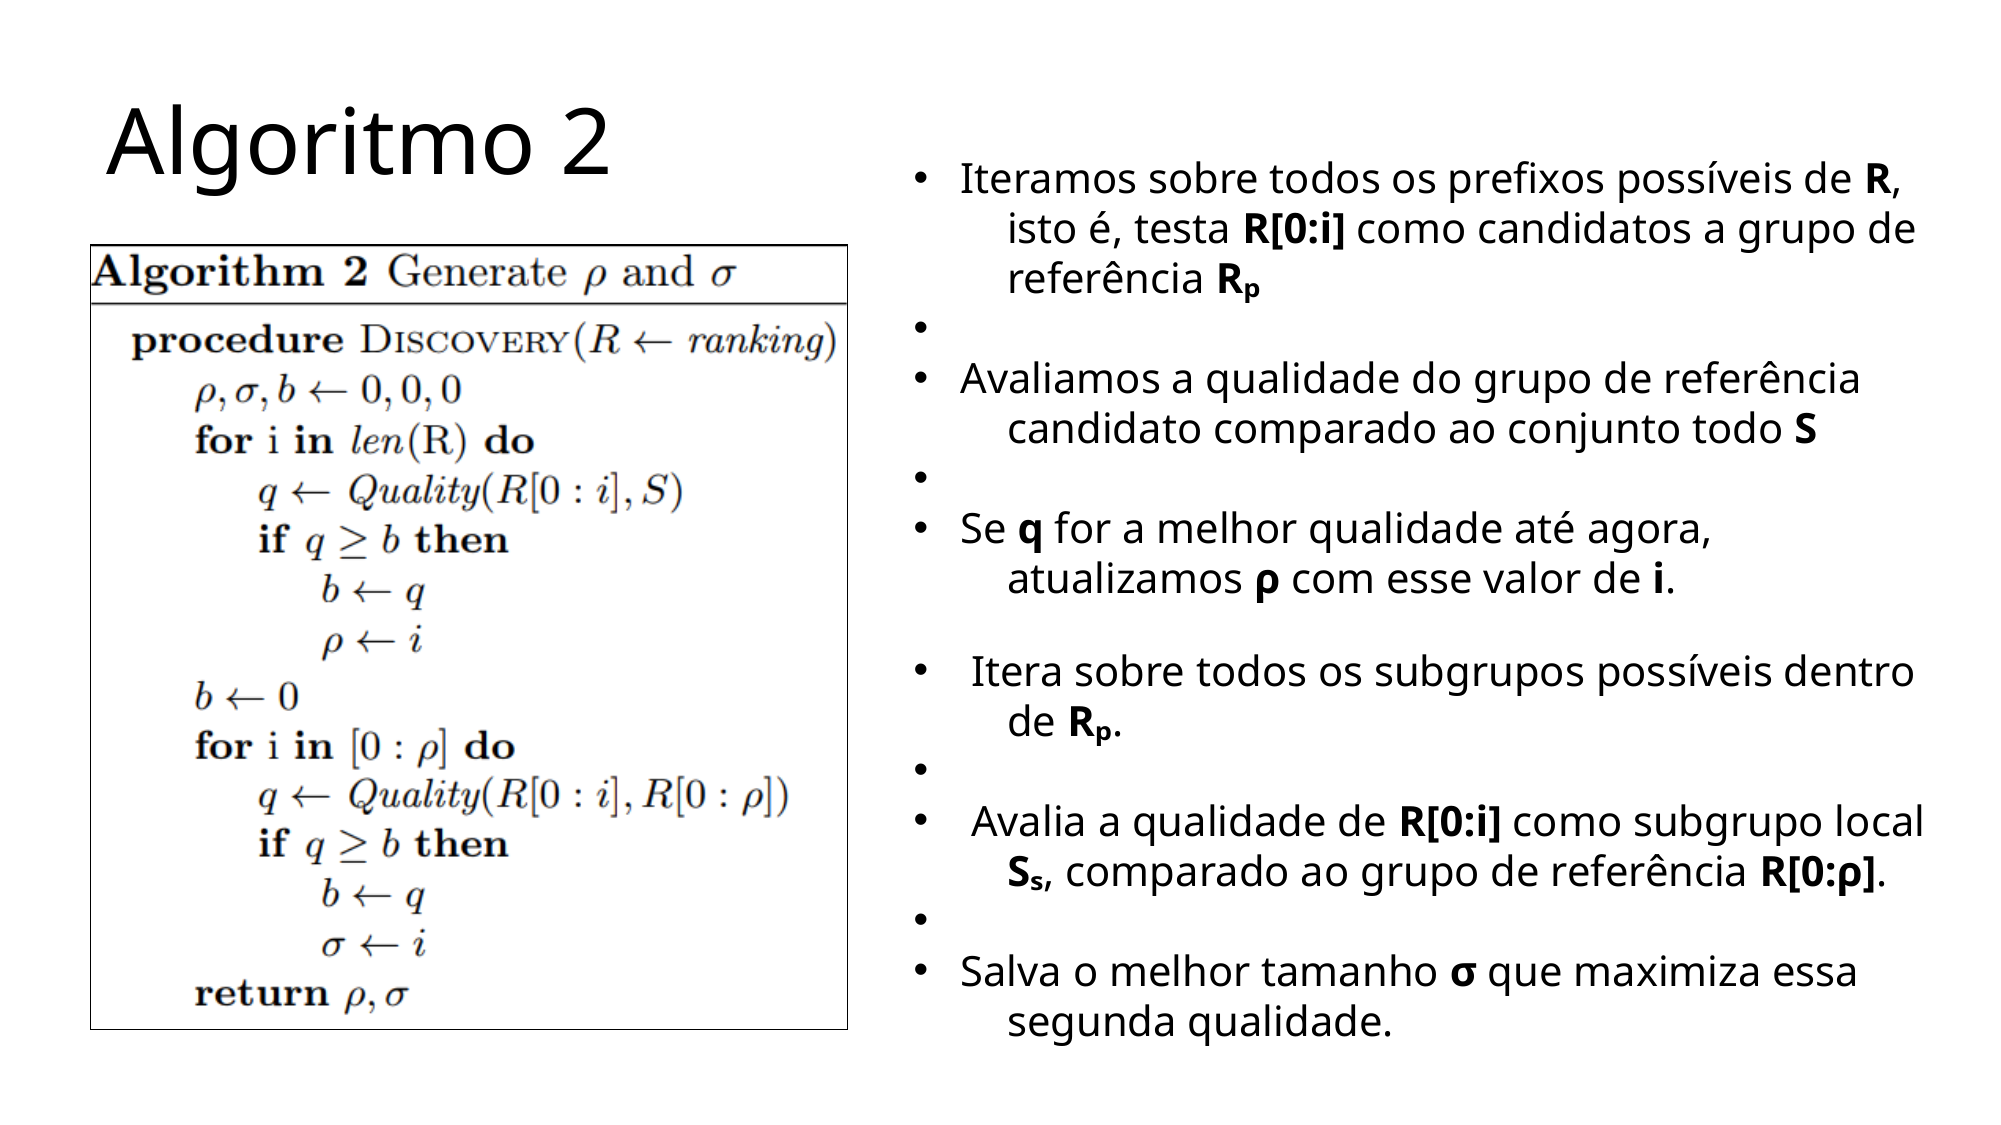

# Algoritmo 2
Iteramos sobre todos os prefixos possíveis de R, isto é, testa R[0:i] como candidatos a grupo de referência Rₚ
Avaliamos a qualidade do grupo de referência candidato comparado ao conjunto todo S
Se q for a melhor qualidade até agora, atualizamos ρ com esse valor de i.
 Itera sobre todos os subgrupos possíveis dentro de Rₚ.
 Avalia a qualidade de R[0:i] como subgrupo local Sₛ, comparado ao grupo de referência R[0:ρ].
Salva o melhor tamanho σ que maximiza essa segunda qualidade.